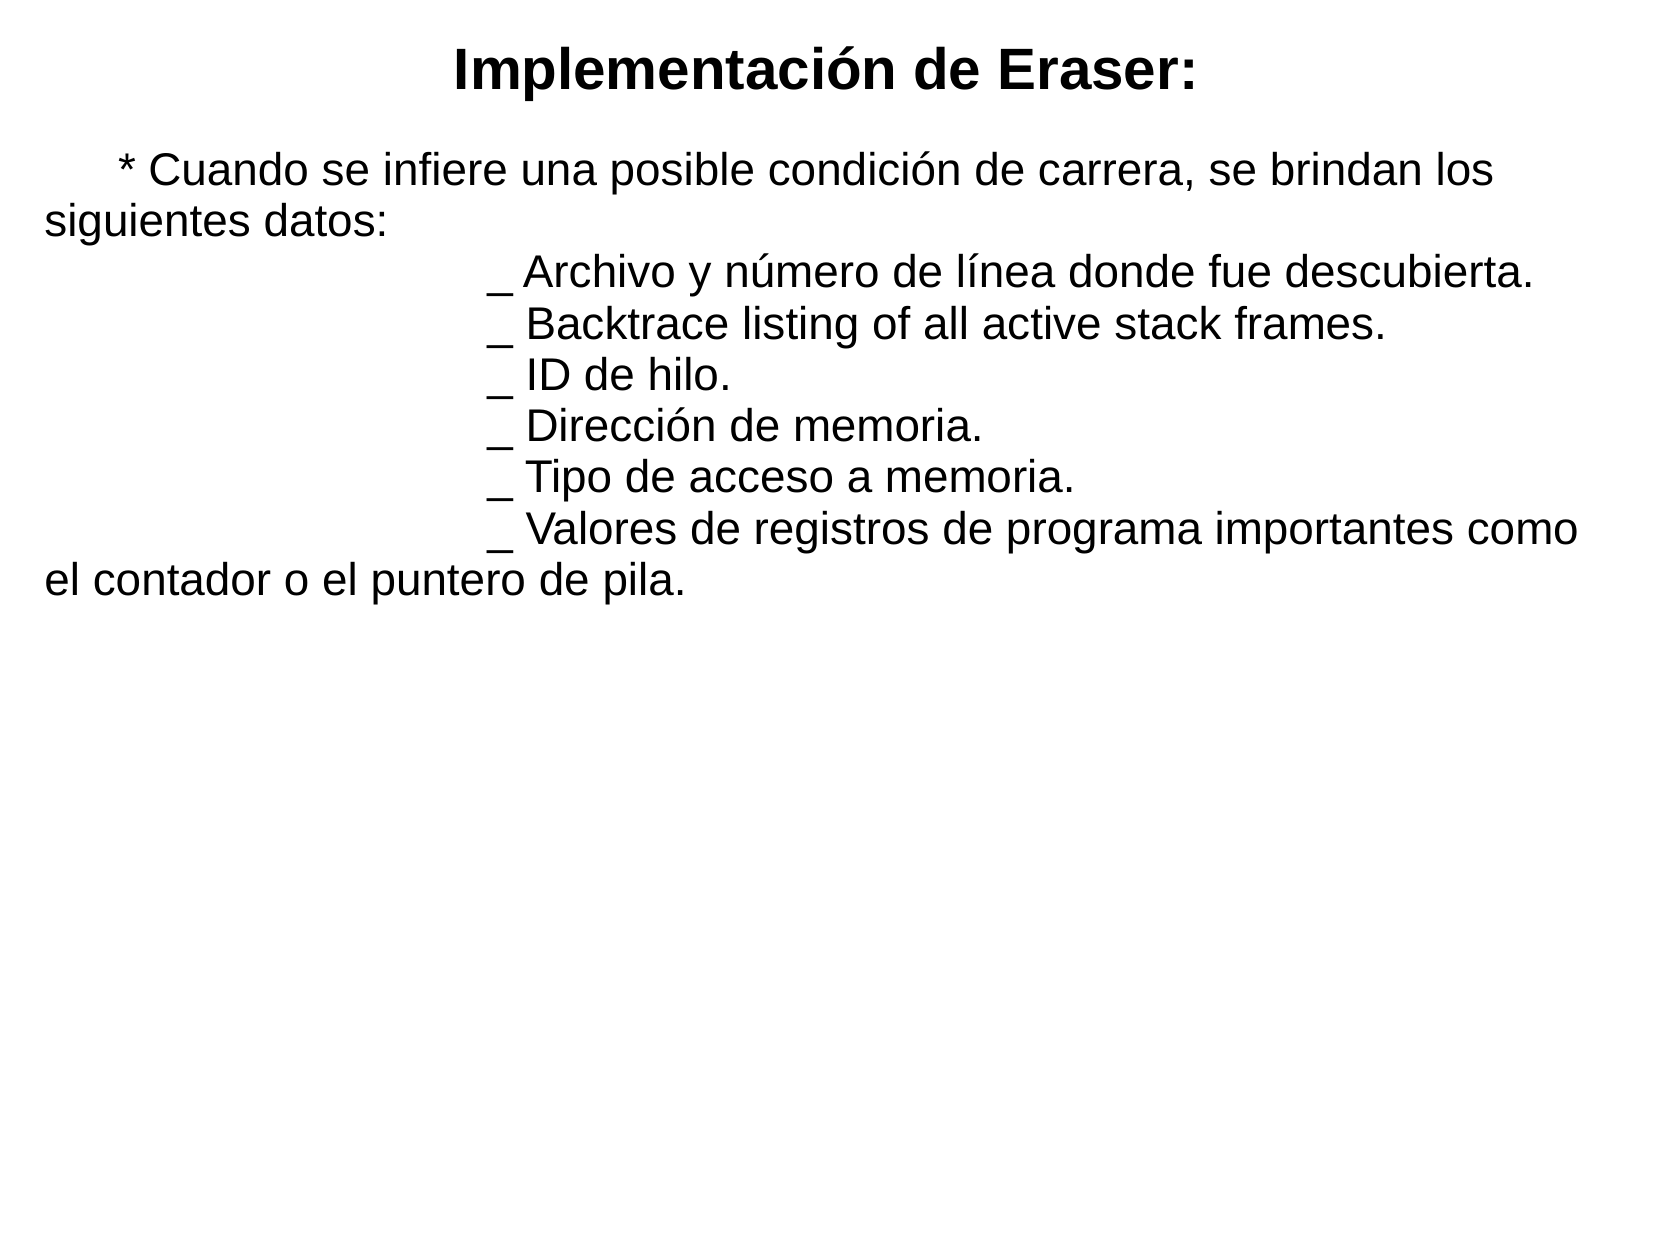

Implementación de Eraser:
	* Cuando se infiere una posible condición de carrera, se brindan los siguientes datos:
						_ Archivo y número de línea donde fue descubierta.
						_ Backtrace listing of all active stack frames.
						_ ID de hilo.
						_ Dirección de memoria.
						_ Tipo de acceso a memoria.
						_ Valores de registros de programa importantes como el contador o el puntero de pila.